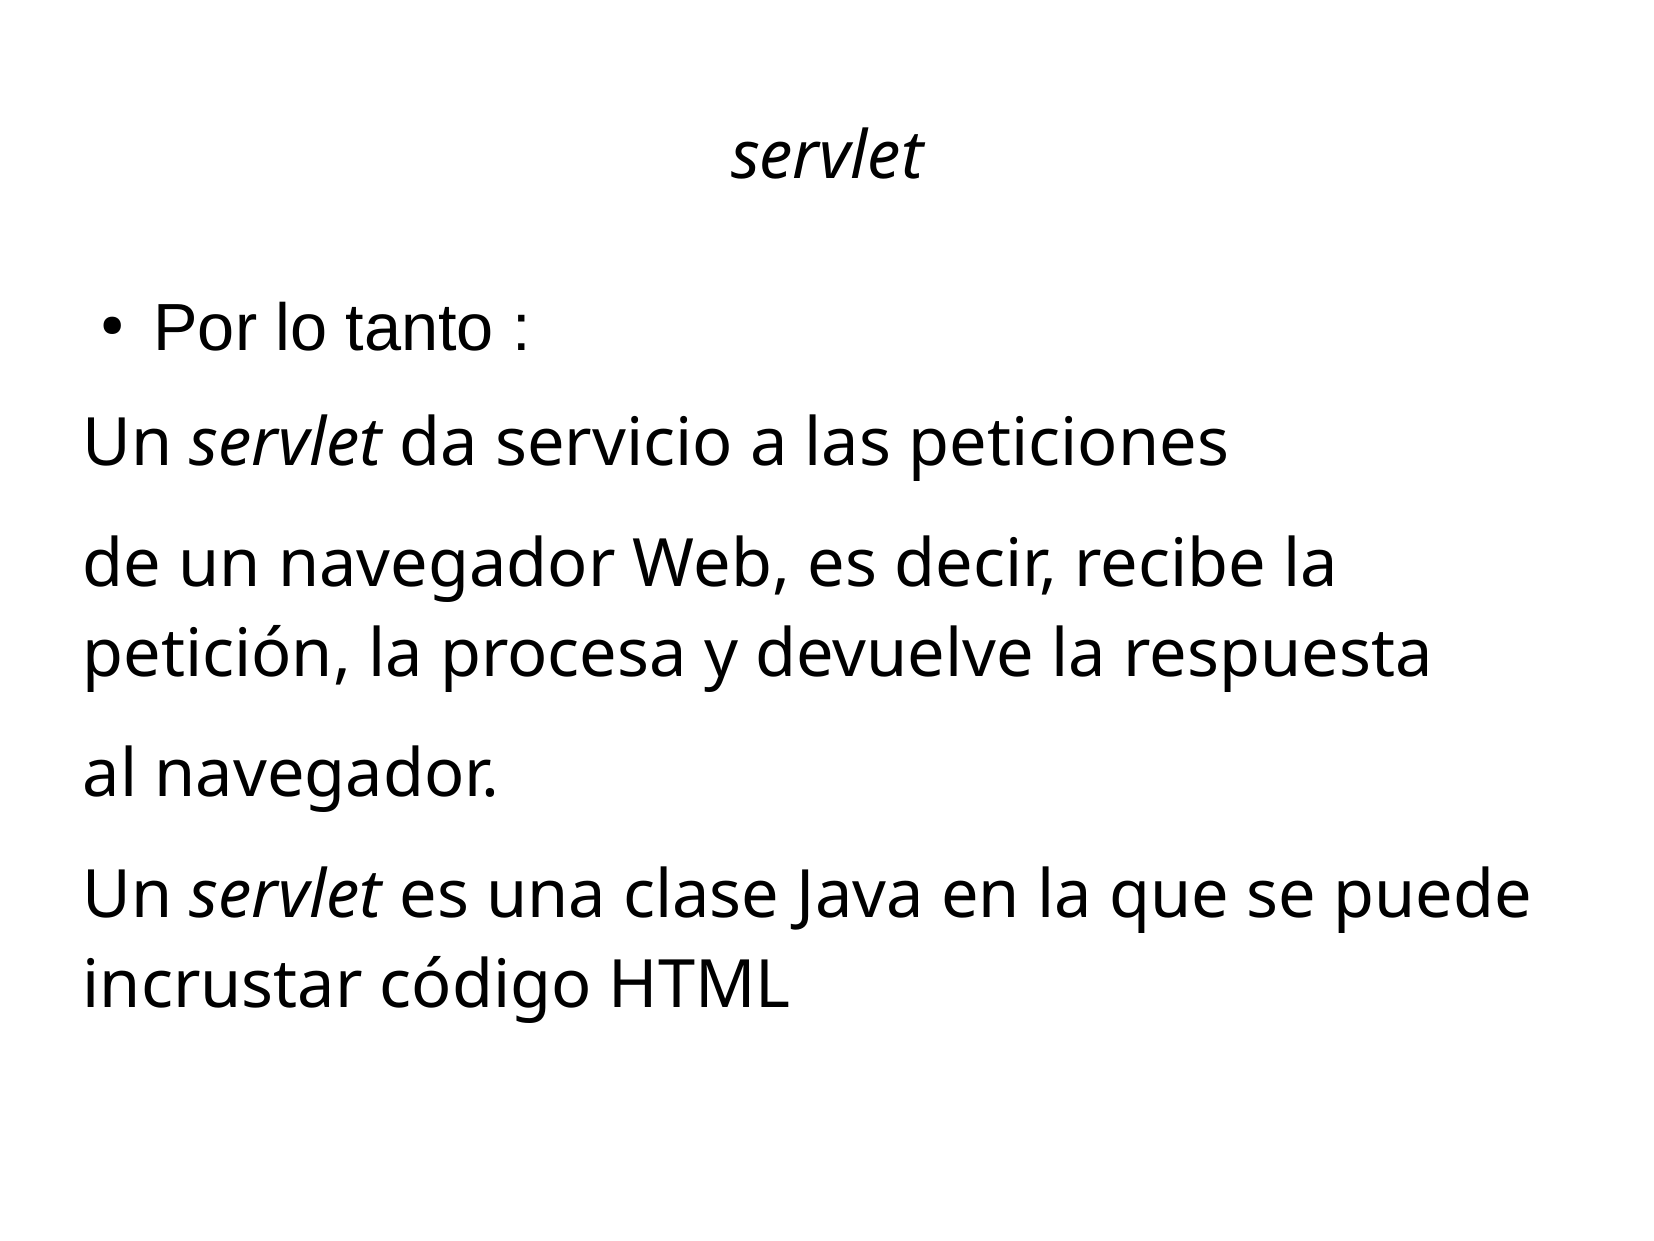

# servlet
Por lo tanto :
Un servlet da servicio a las peticiones
de un navegador Web, es decir, recibe la petición, la procesa y devuelve la respuesta
al navegador.
Un servlet es una clase Java en la que se puede incrustar código HTML